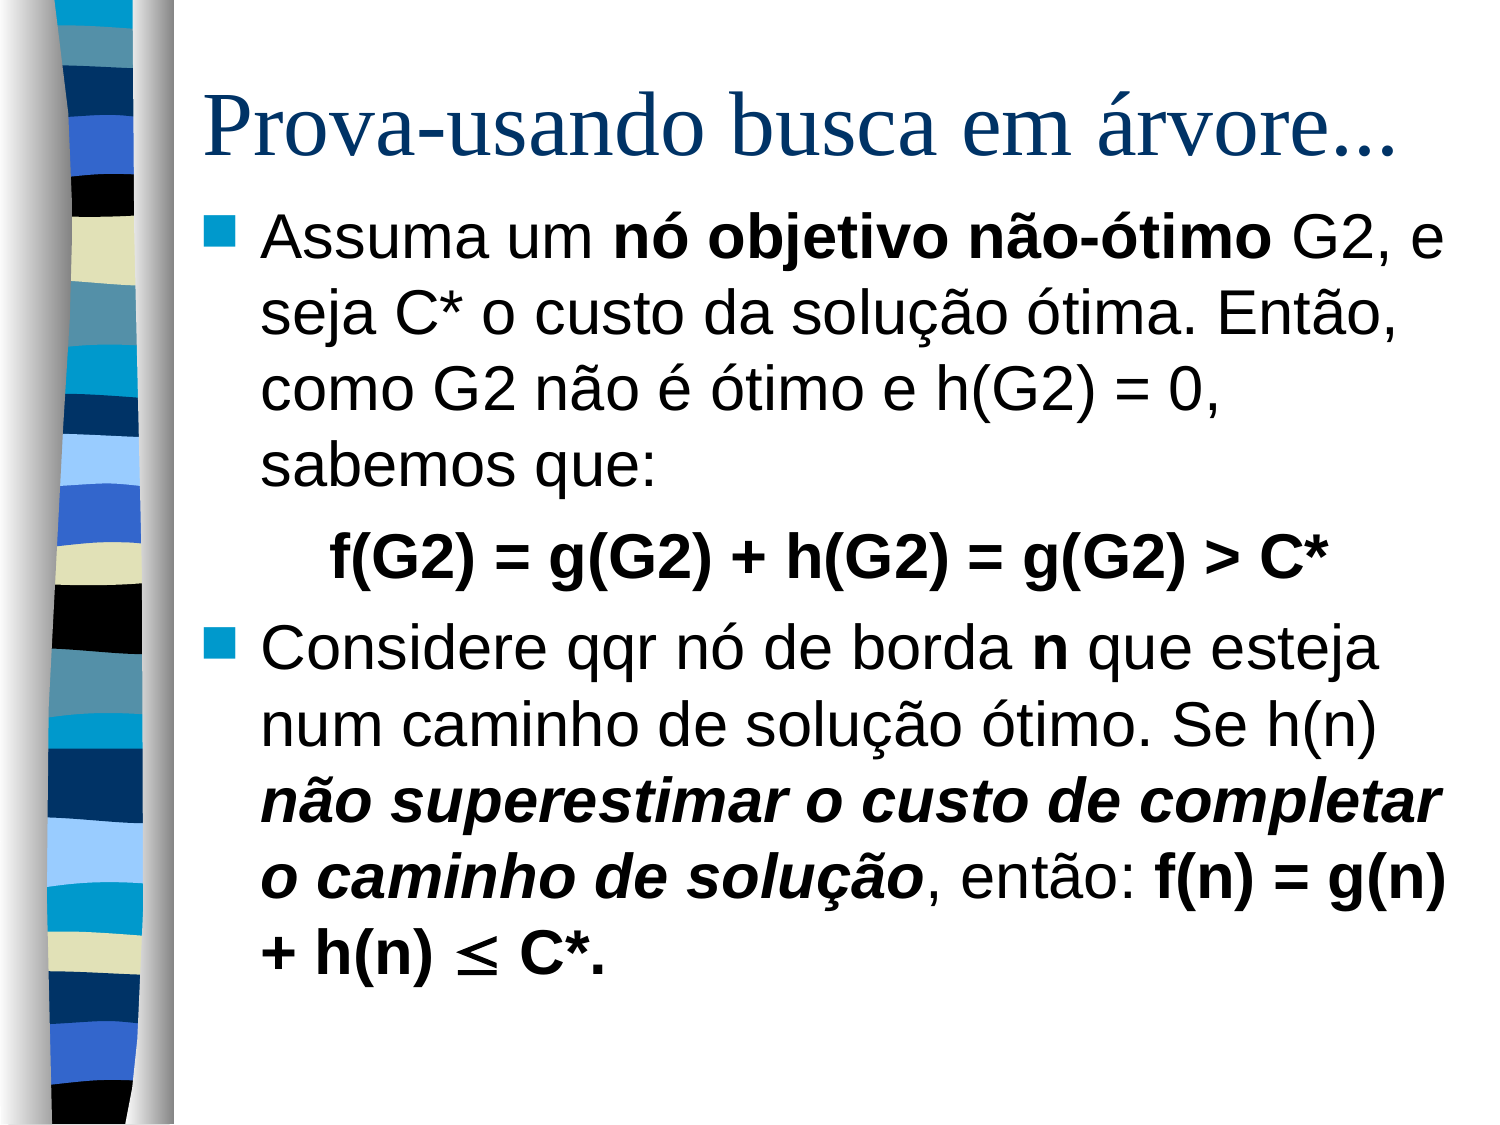

# Prova-usando busca em árvore...
Assuma um nó objetivo não-ótimo G2, e seja C* o custo da solução ótima. Então, como G2 não é ótimo e h(G2) = 0, sabemos que:
f(G2) = g(G2) + h(G2) = g(G2) > C*
Considere qqr nó de borda n que esteja num caminho de solução ótimo. Se h(n) não superestimar o custo de completar o caminho de solução, então: f(n) = g(n) + h(n)  C*.